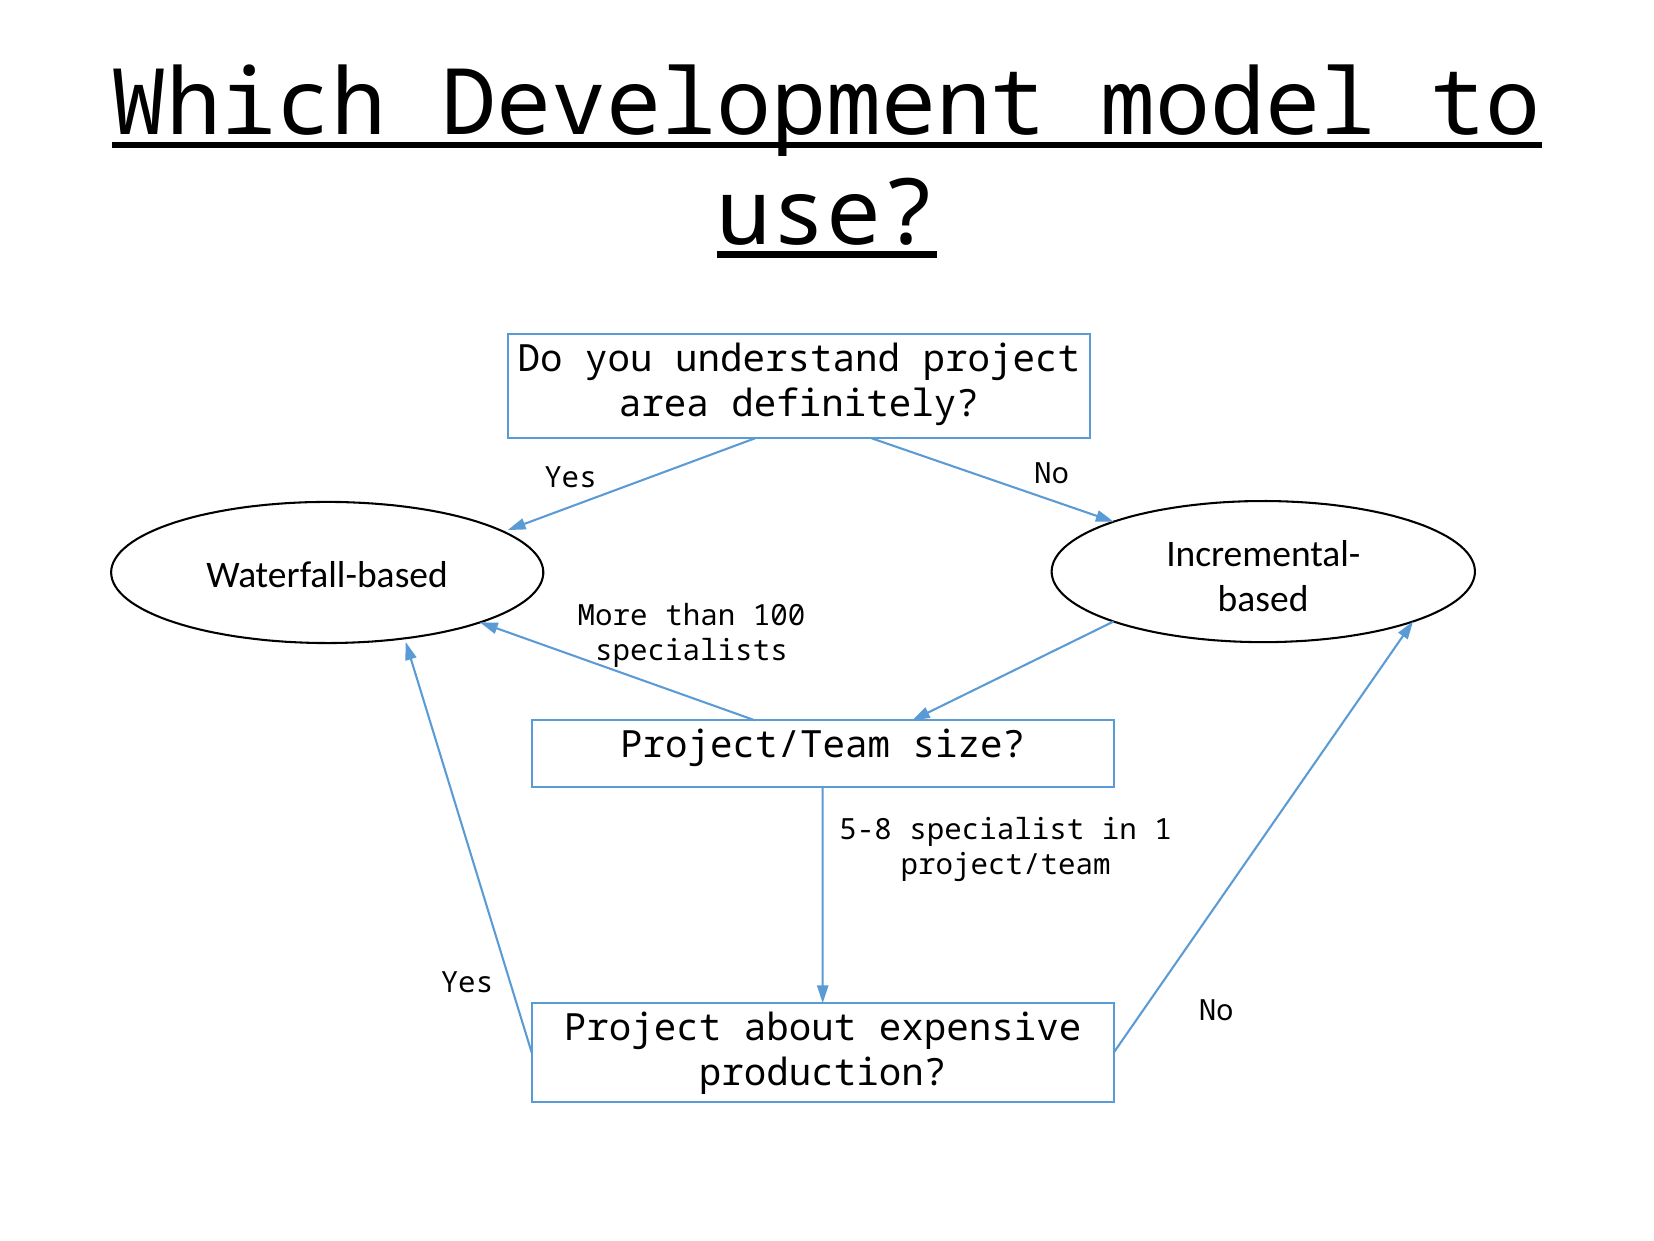

# Which Development model to use?
Do you understand project area definitely?
No
Yes
Incremental-based
Waterfall-based
More than 100 specialists
Project/Team size?
5-8 specialist in 1 project/team
Yes
No
Project about expensive production?